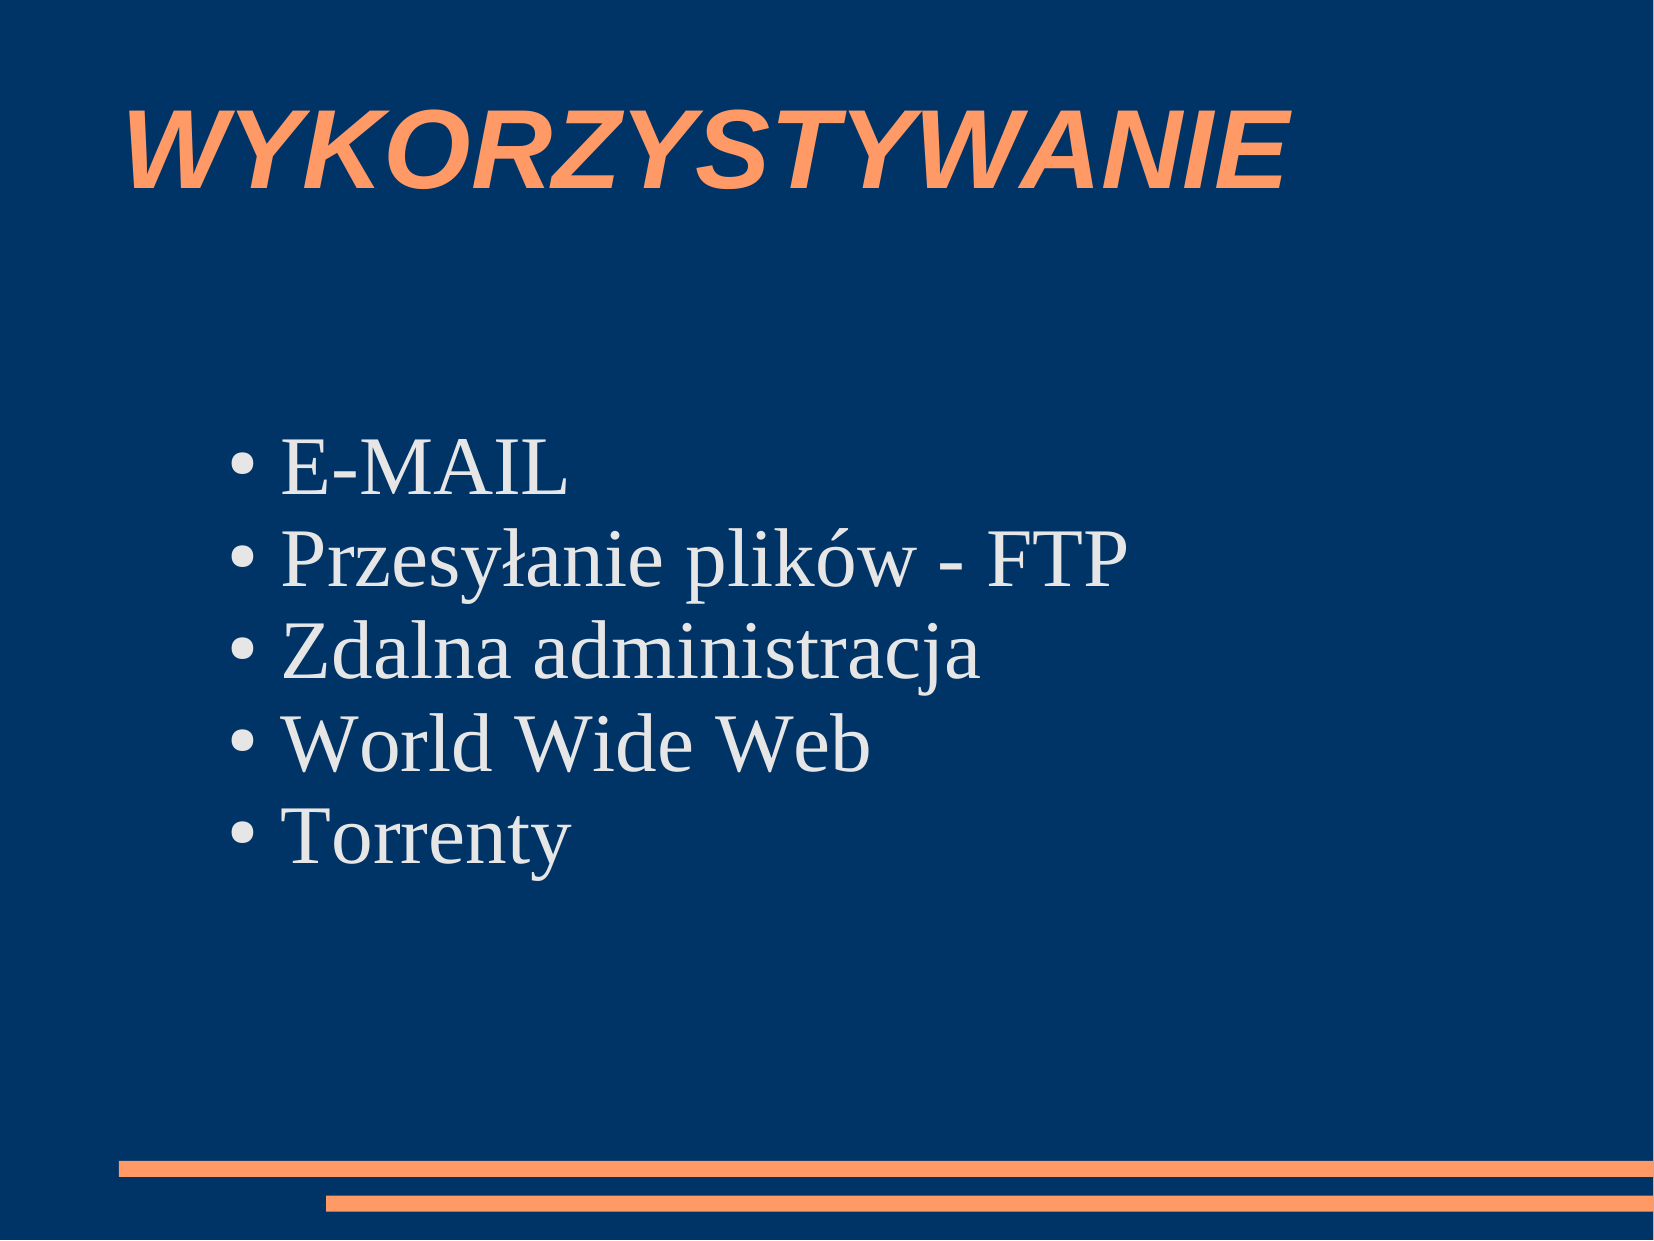

# WYKORZYSTYWANIE
E-MAIL
Przesyłanie plików - FTP
Zdalna administracja
World Wide Web
Torrenty